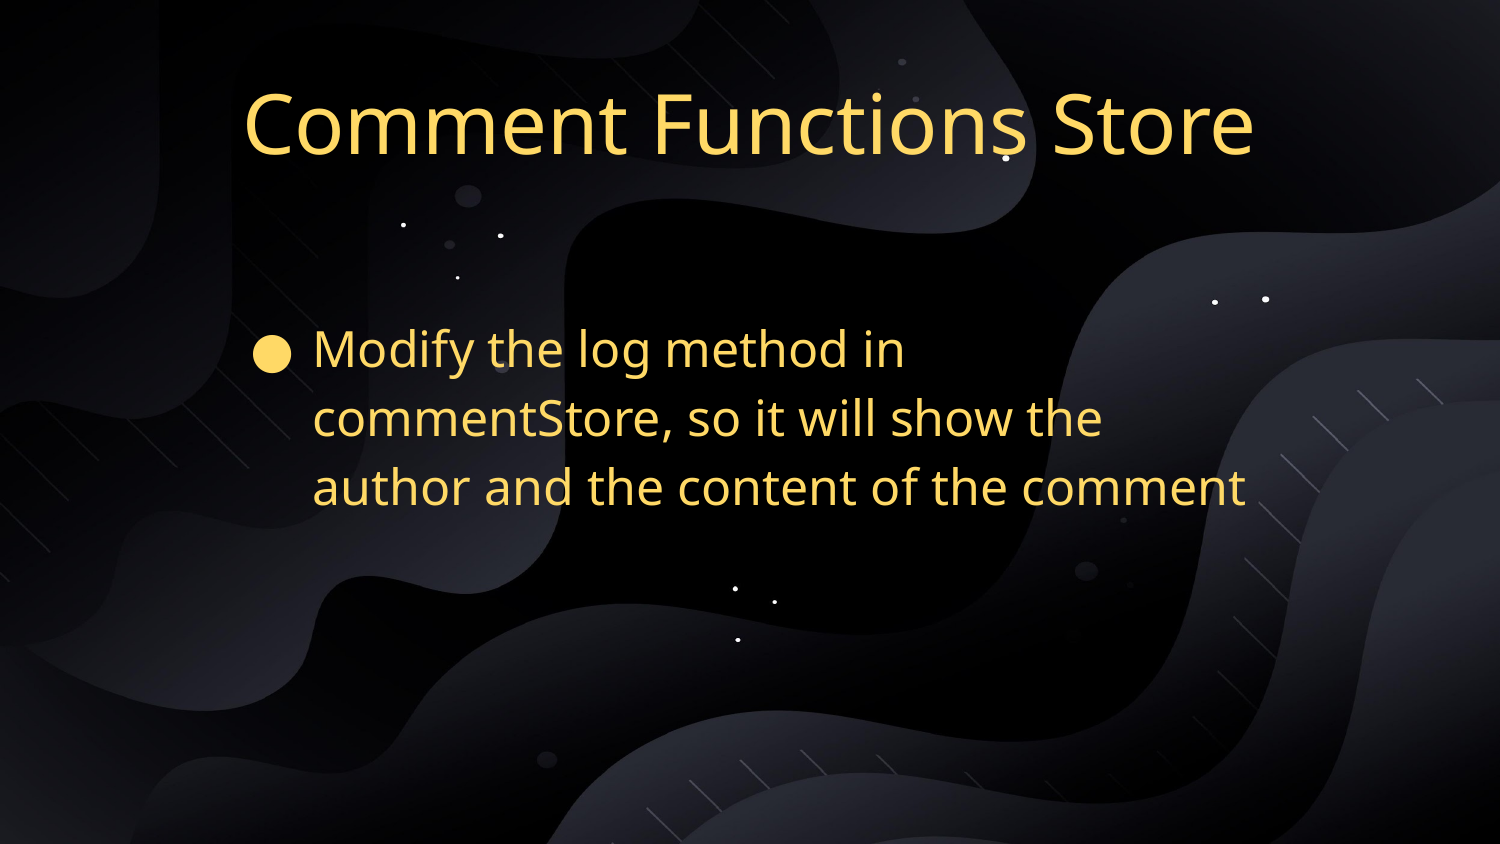

# Comment Functions Store
Modify the log method in commentStore, so it will show the author and the content of the comment